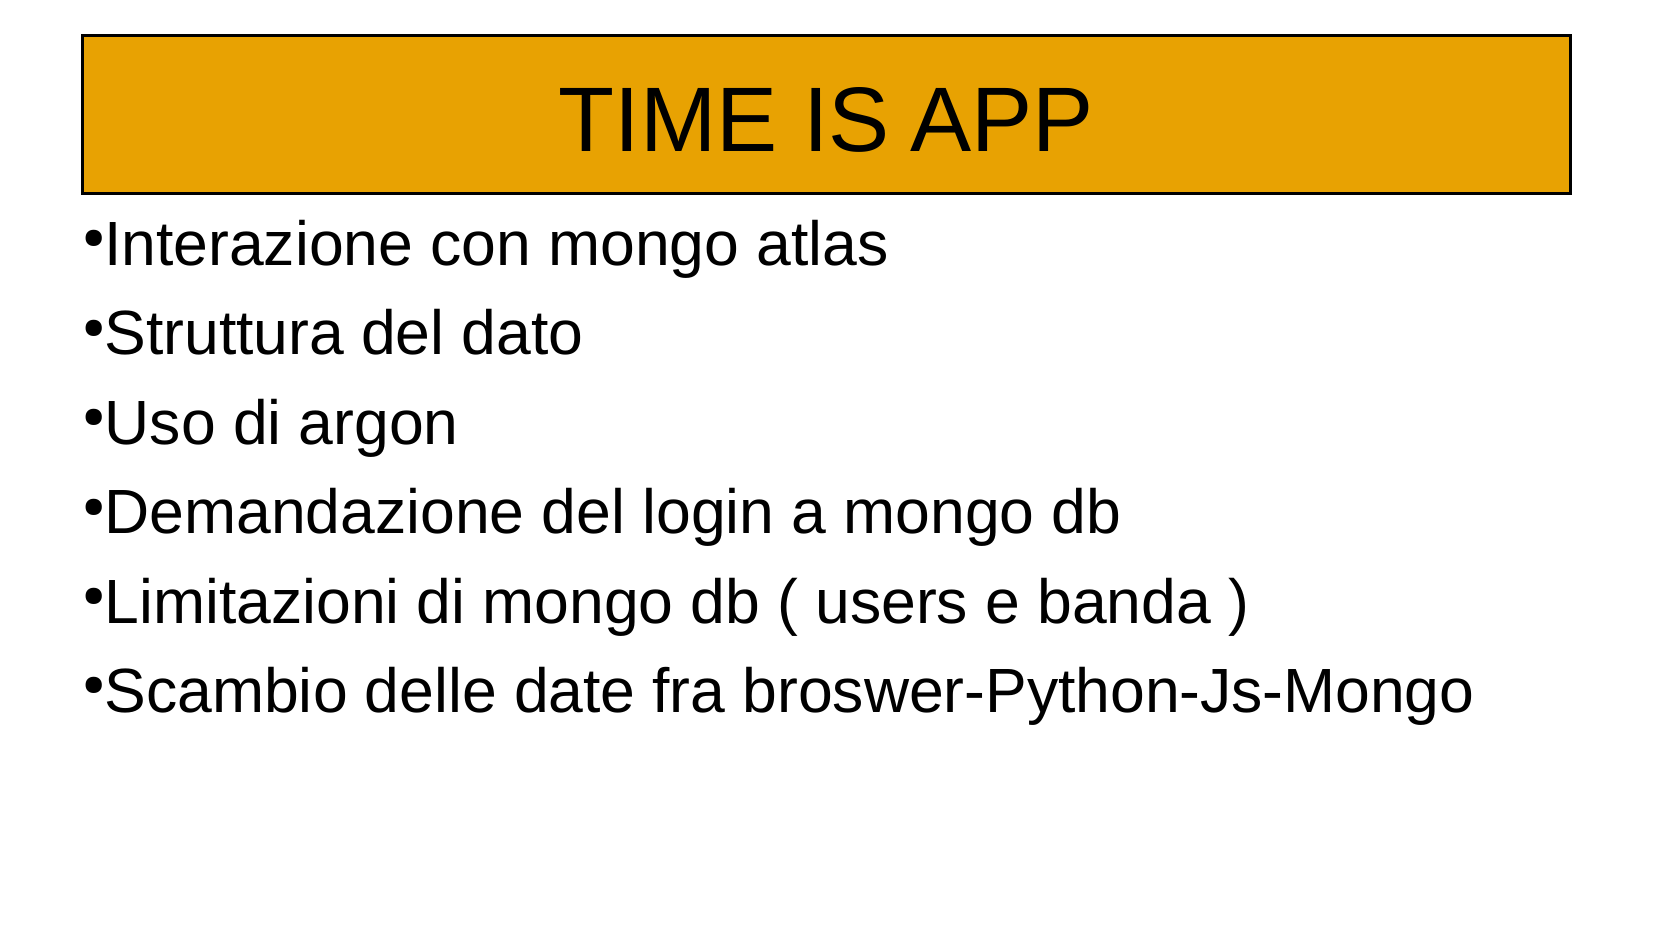

# TIME IS APP
Interazione con mongo atlas
Struttura del dato
Uso di argon
Demandazione del login a mongo db
Limitazioni di mongo db ( users e banda )
Scambio delle date fra broswer-Python-Js-Mongo